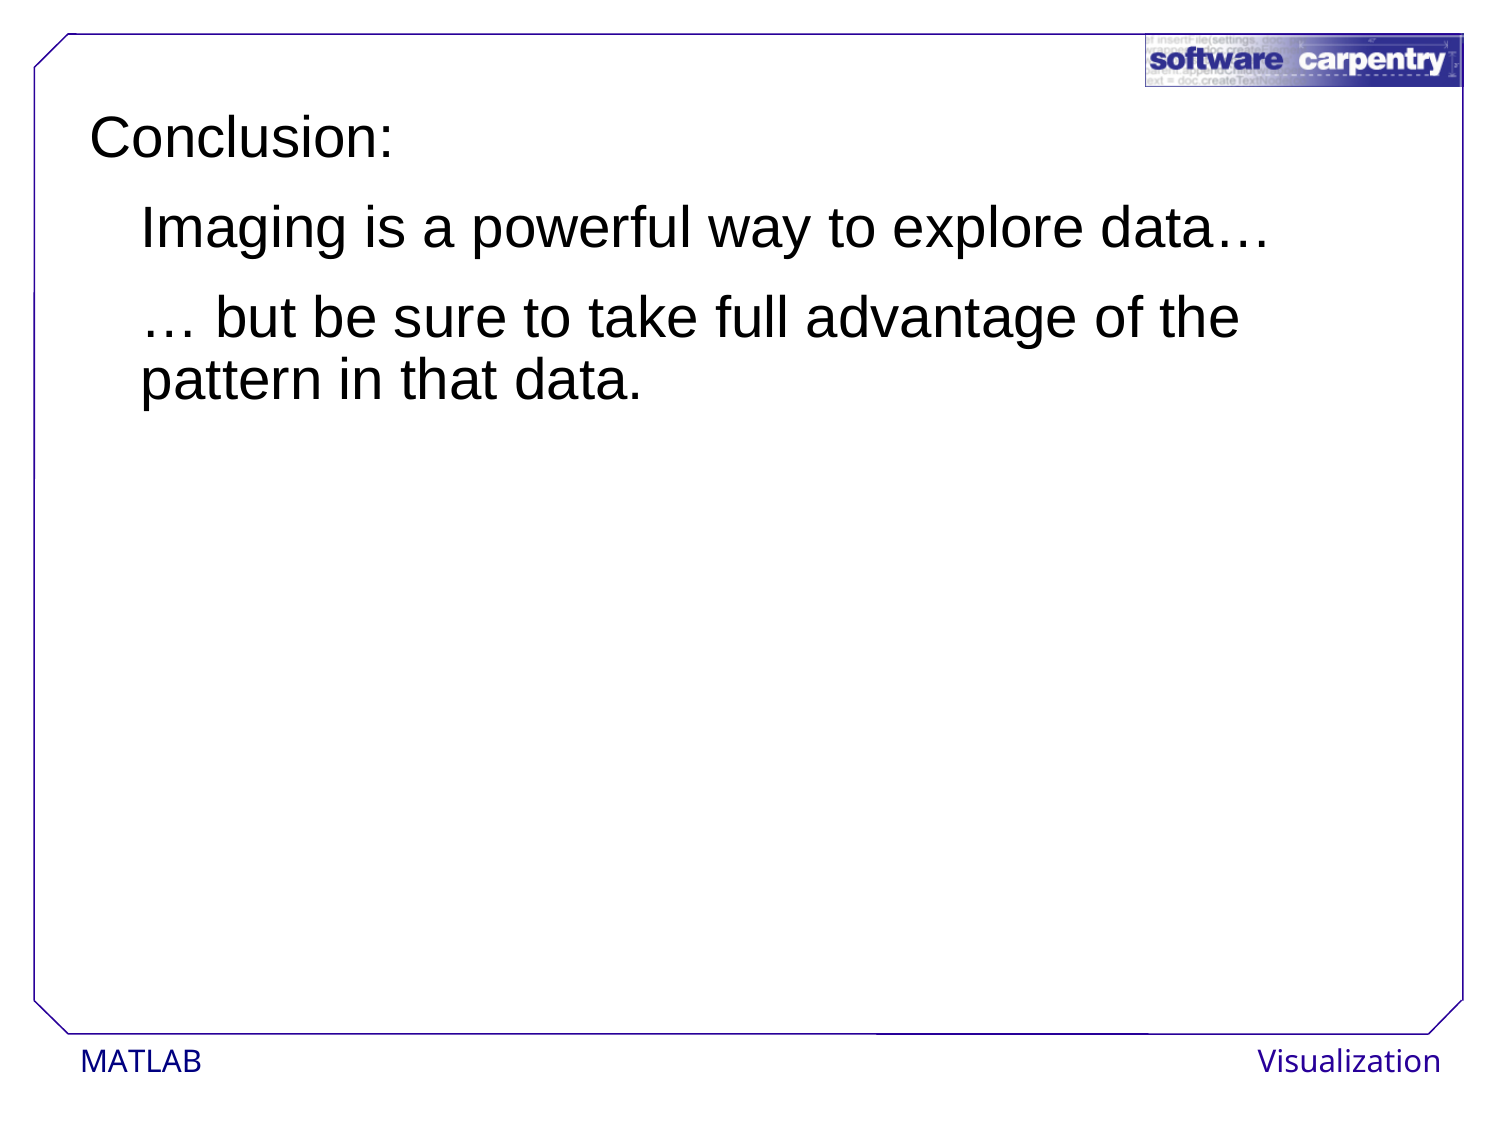

# Conclusion:
	Imaging is a powerful way to explore data…
	… but be sure to take full advantage of the pattern in that data.